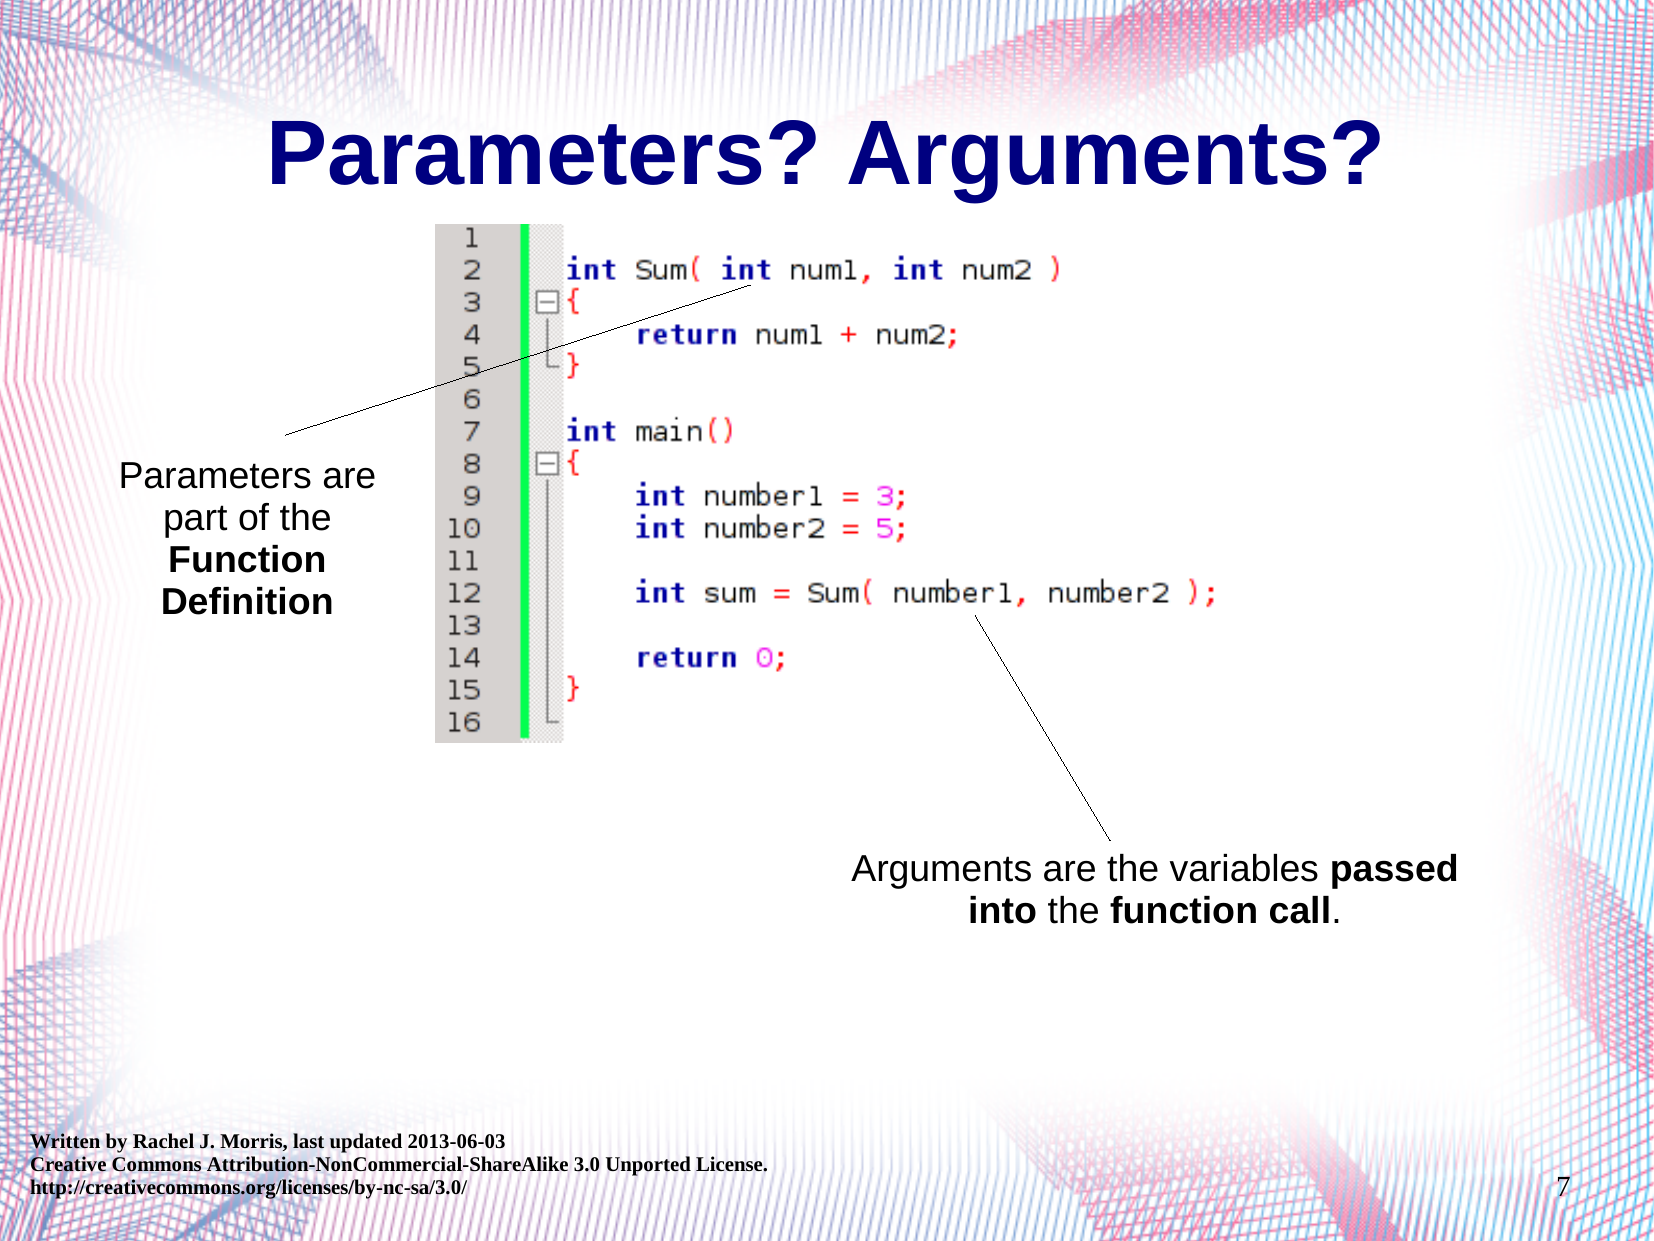

# Parameters? Arguments?
Parameters are part of the Function Definition
Arguments are the variables passed into the function call.
7